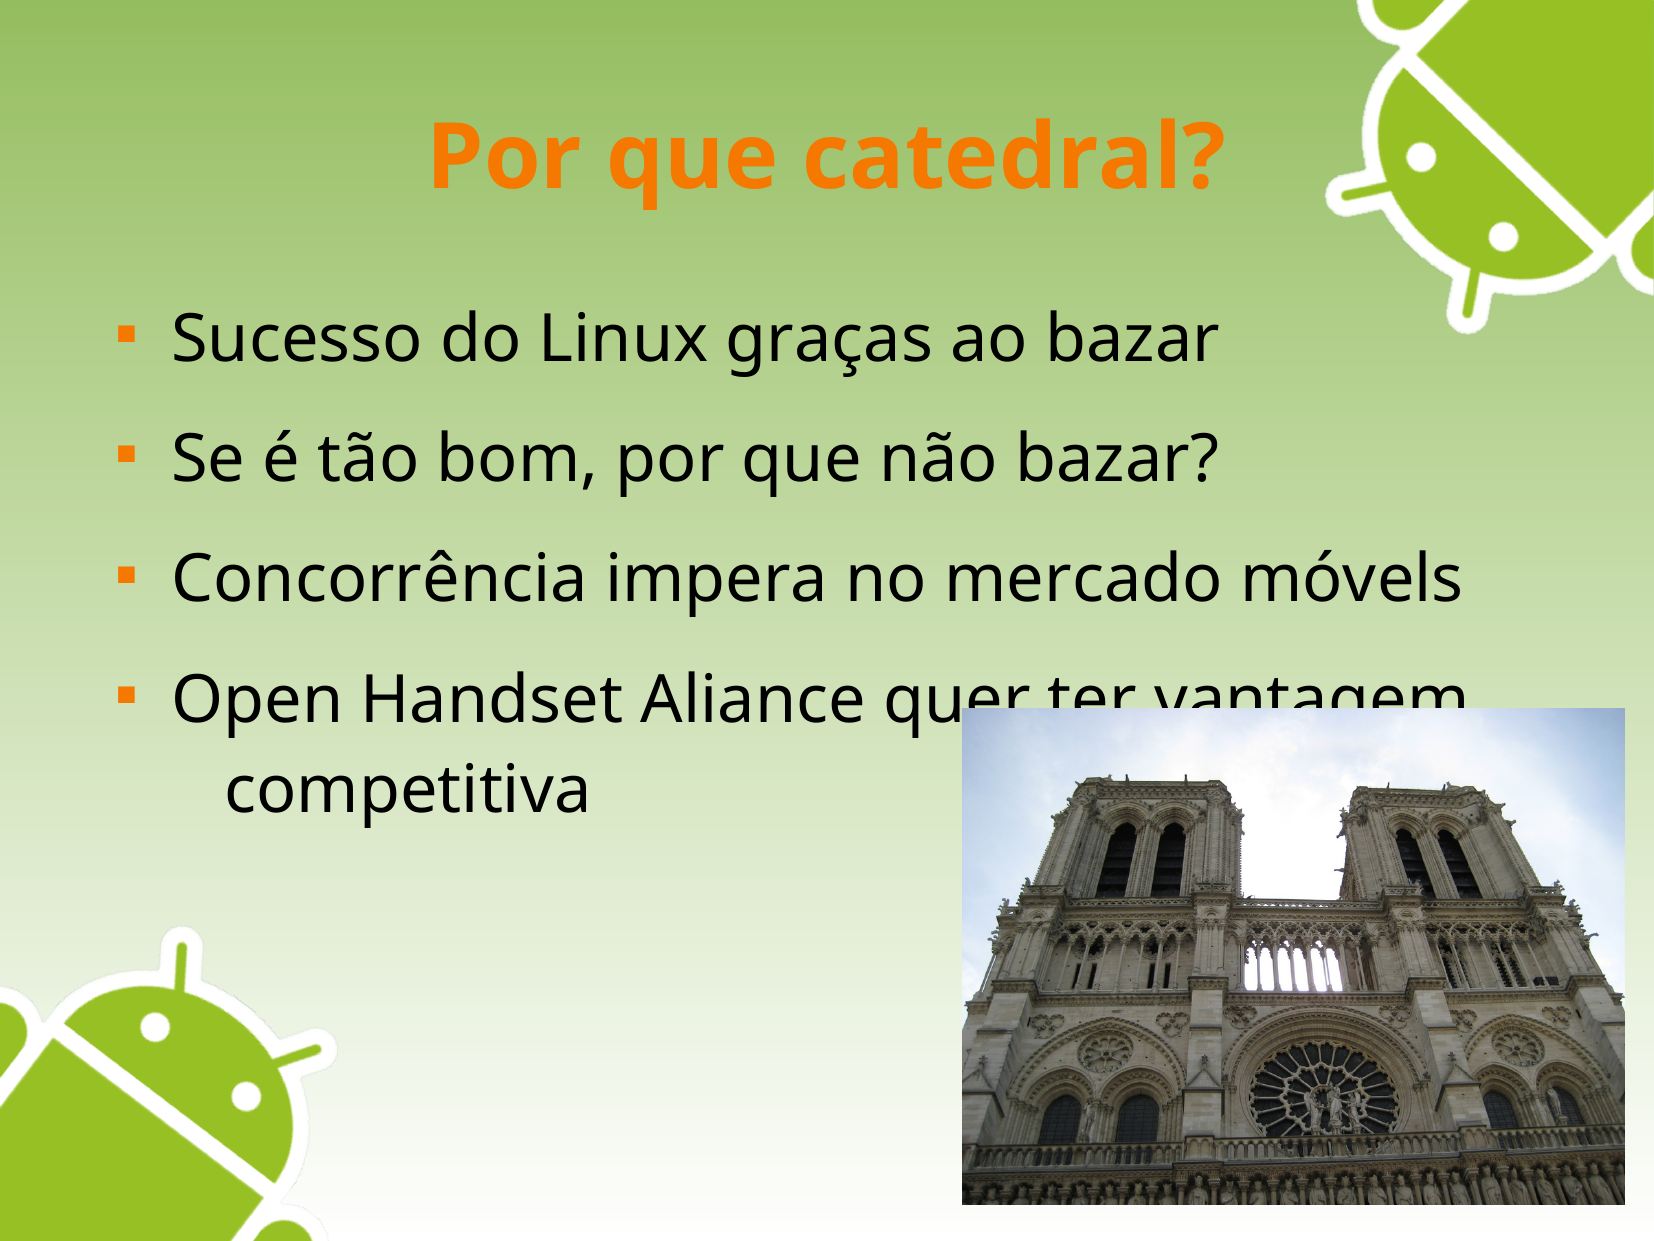

# Por que catedral?
Sucesso do Linux graças ao bazar
Se é tão bom, por que não bazar?
Concorrência impera no mercado móvels
Open Handset Aliance quer ter vantagem competitiva